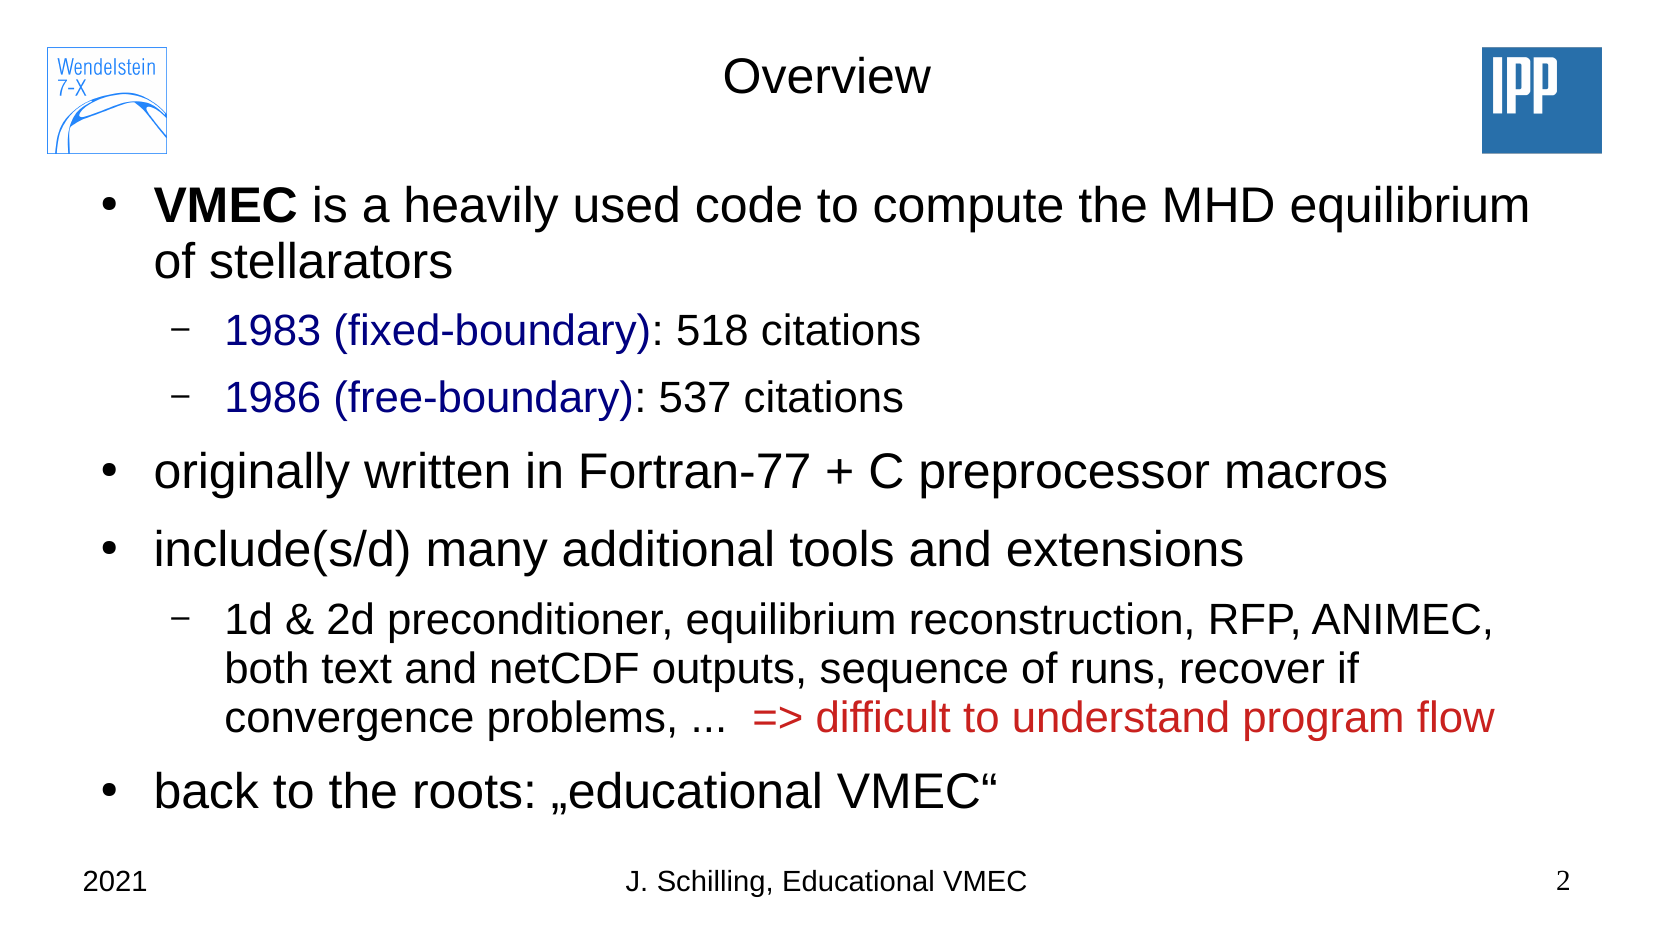

# Overview
VMEC is a heavily used code to compute the MHD equilibrium of stellarators
1983 (fixed-boundary): 518 citations
1986 (free-boundary): 537 citations
originally written in Fortran-77 + C preprocessor macros
include(s/d) many additional tools and extensions
1d & 2d preconditioner, equilibrium reconstruction, RFP, ANIMEC, both text and netCDF outputs, sequence of runs, recover if convergence problems, ... => difficult to understand program flow
back to the roots: „educational VMEC“
2021
J. Schilling, Educational VMEC
2